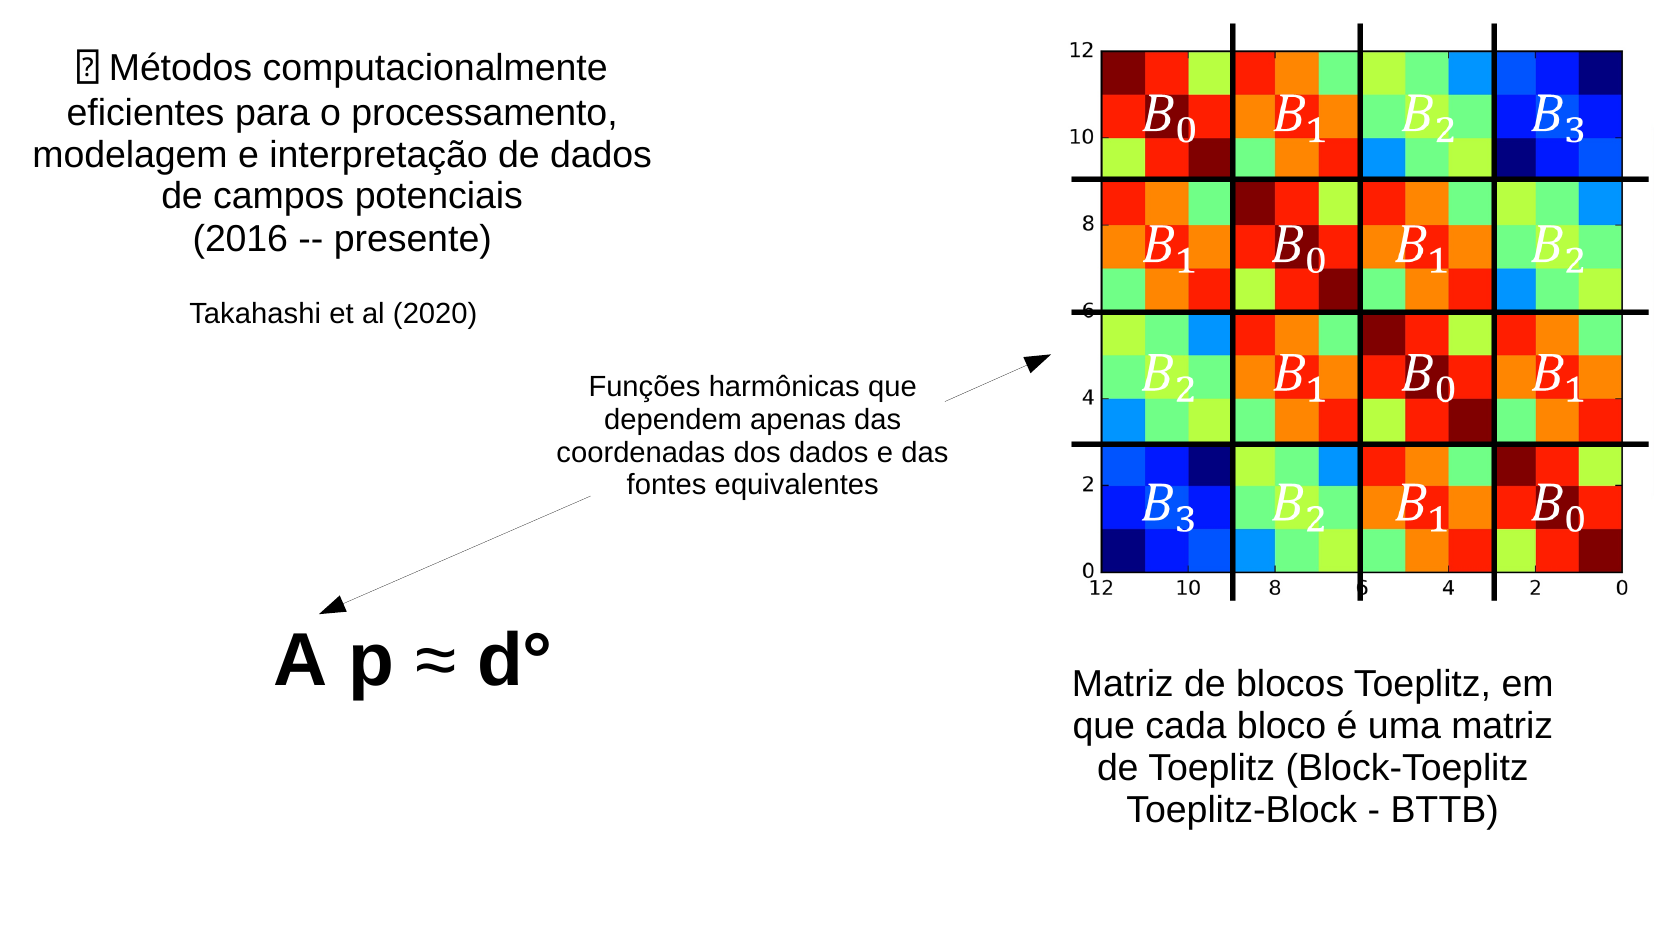

⍰ Métodos computacionalmente eficientes para o processamento,
modelagem e interpretação de dados de campos potenciais
(2016 -- presente)
Takahashi et al (2020)
Funções harmônicas que dependem apenas das coordenadas dos dados e das fontes equivalentes
A p ≈ d°
Matriz de blocos Toeplitz, em que cada bloco é uma matriz de Toeplitz (Block-Toeplitz Toeplitz-Block - BTTB)